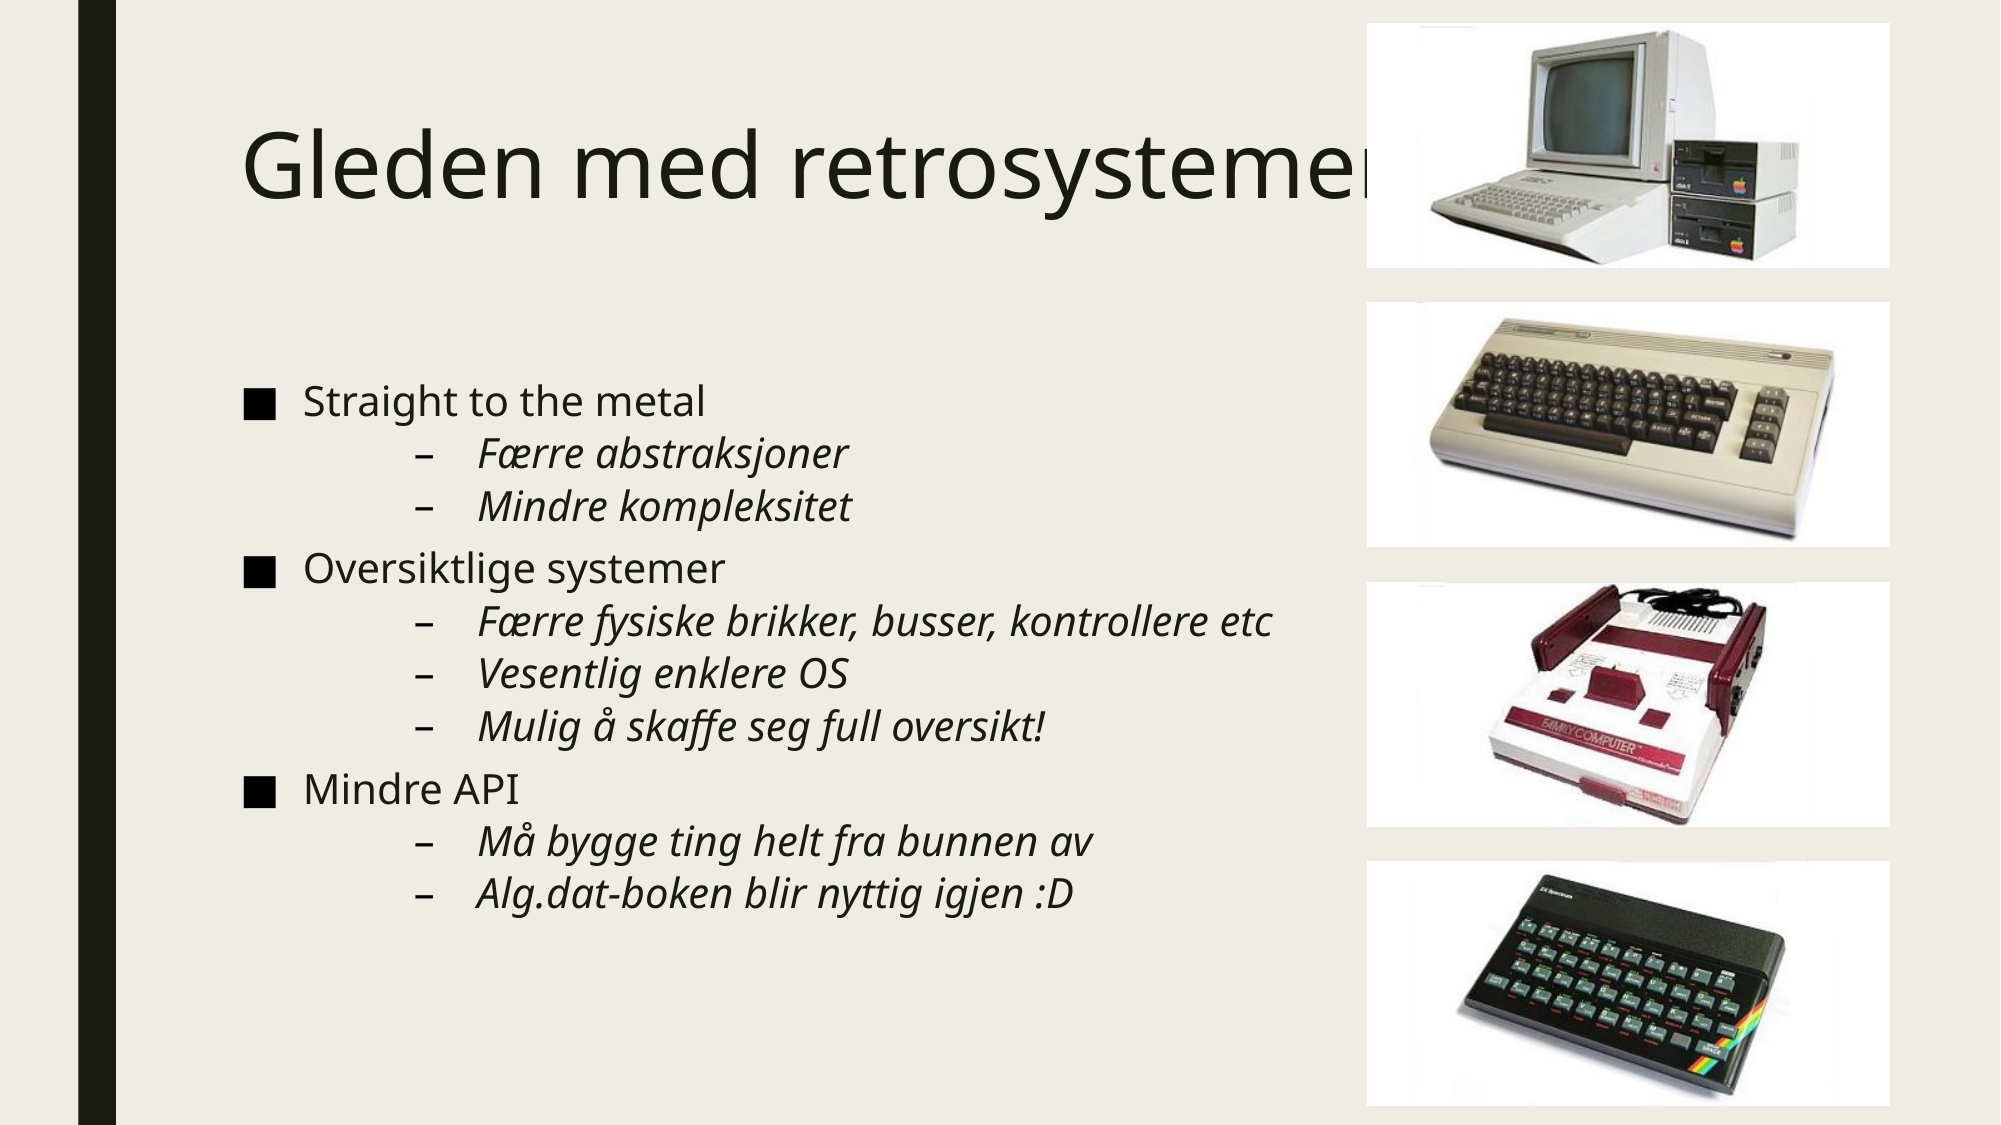

# Gleden med retrosystemer
Straight to the metal
Færre abstraksjoner
Mindre kompleksitet
Oversiktlige systemer
Færre fysiske brikker, busser, kontrollere etc
Vesentlig enklere OS
Mulig å skaffe seg full oversikt!
Mindre API
Må bygge ting helt fra bunnen av
Alg.dat-boken blir nyttig igjen :D